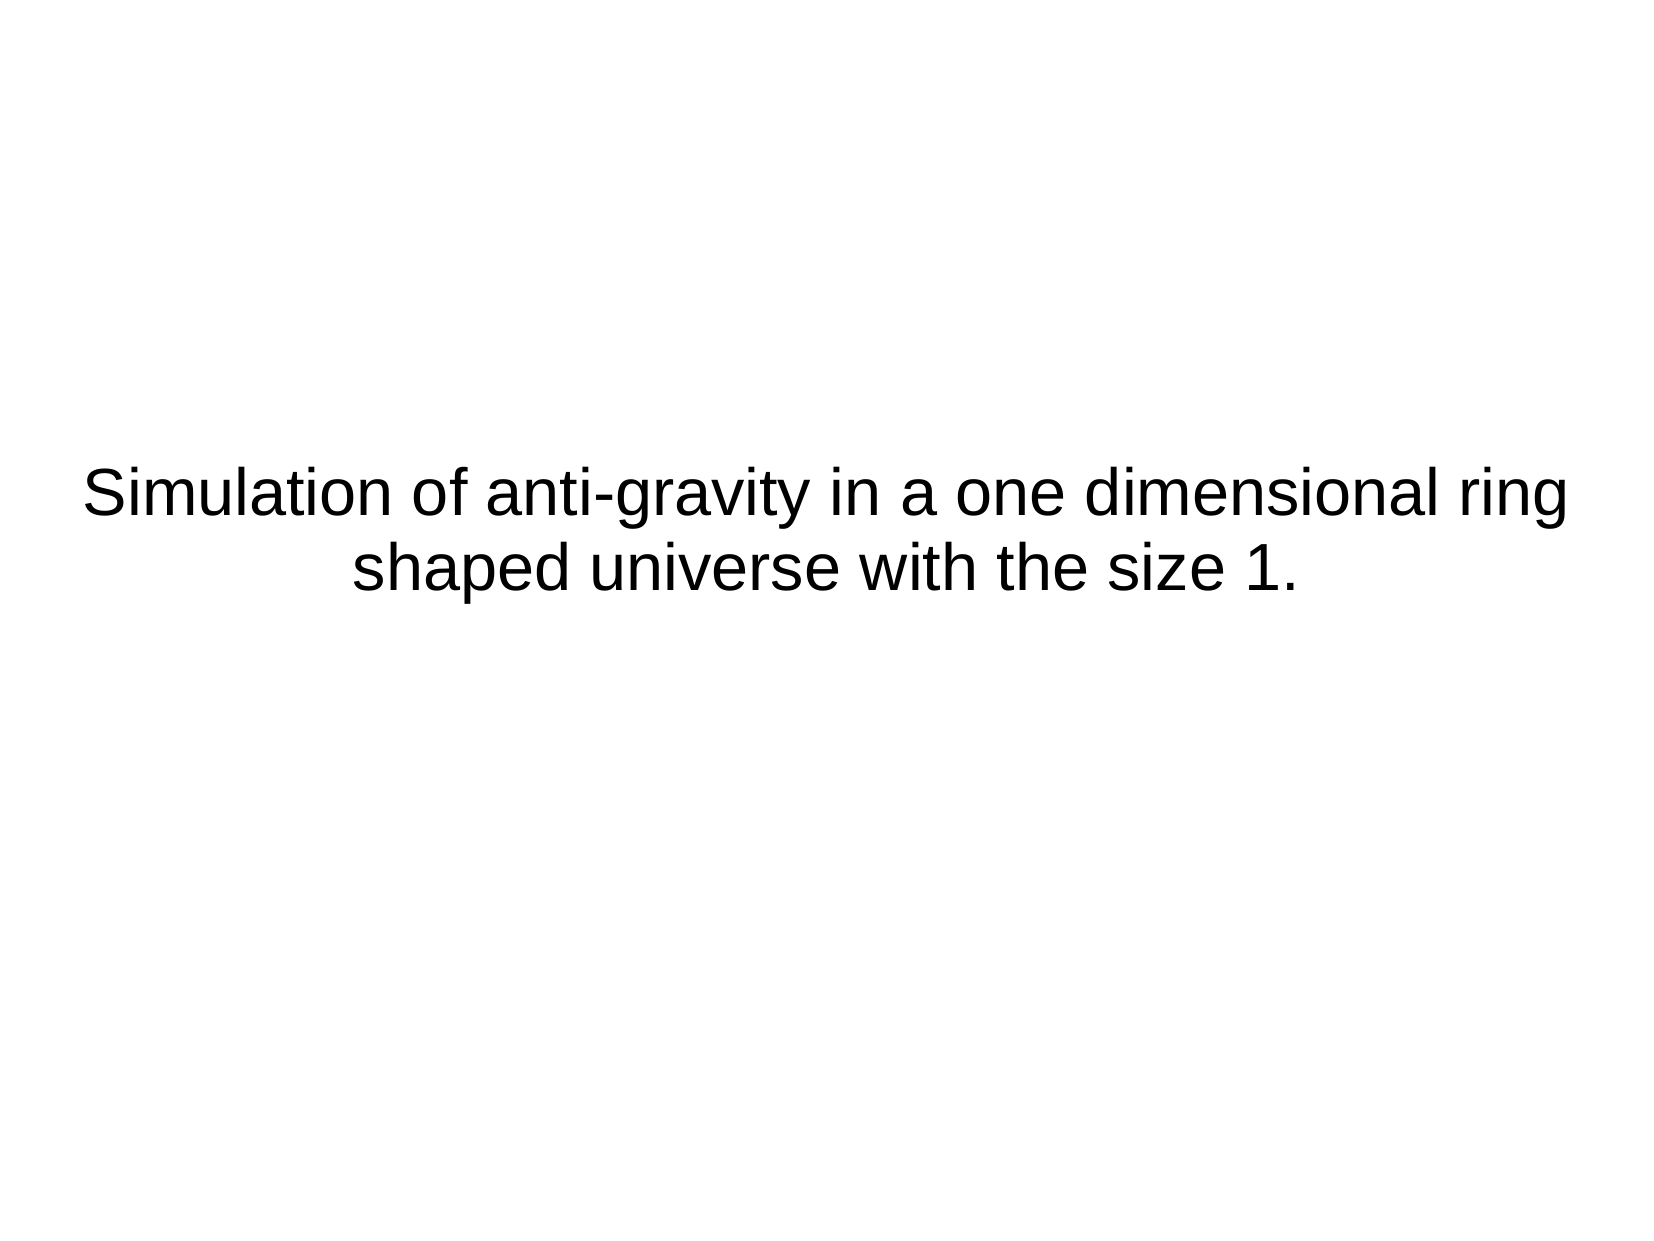

# Simulation of anti-gravity in a one dimensional ring shaped universe with the size 1.